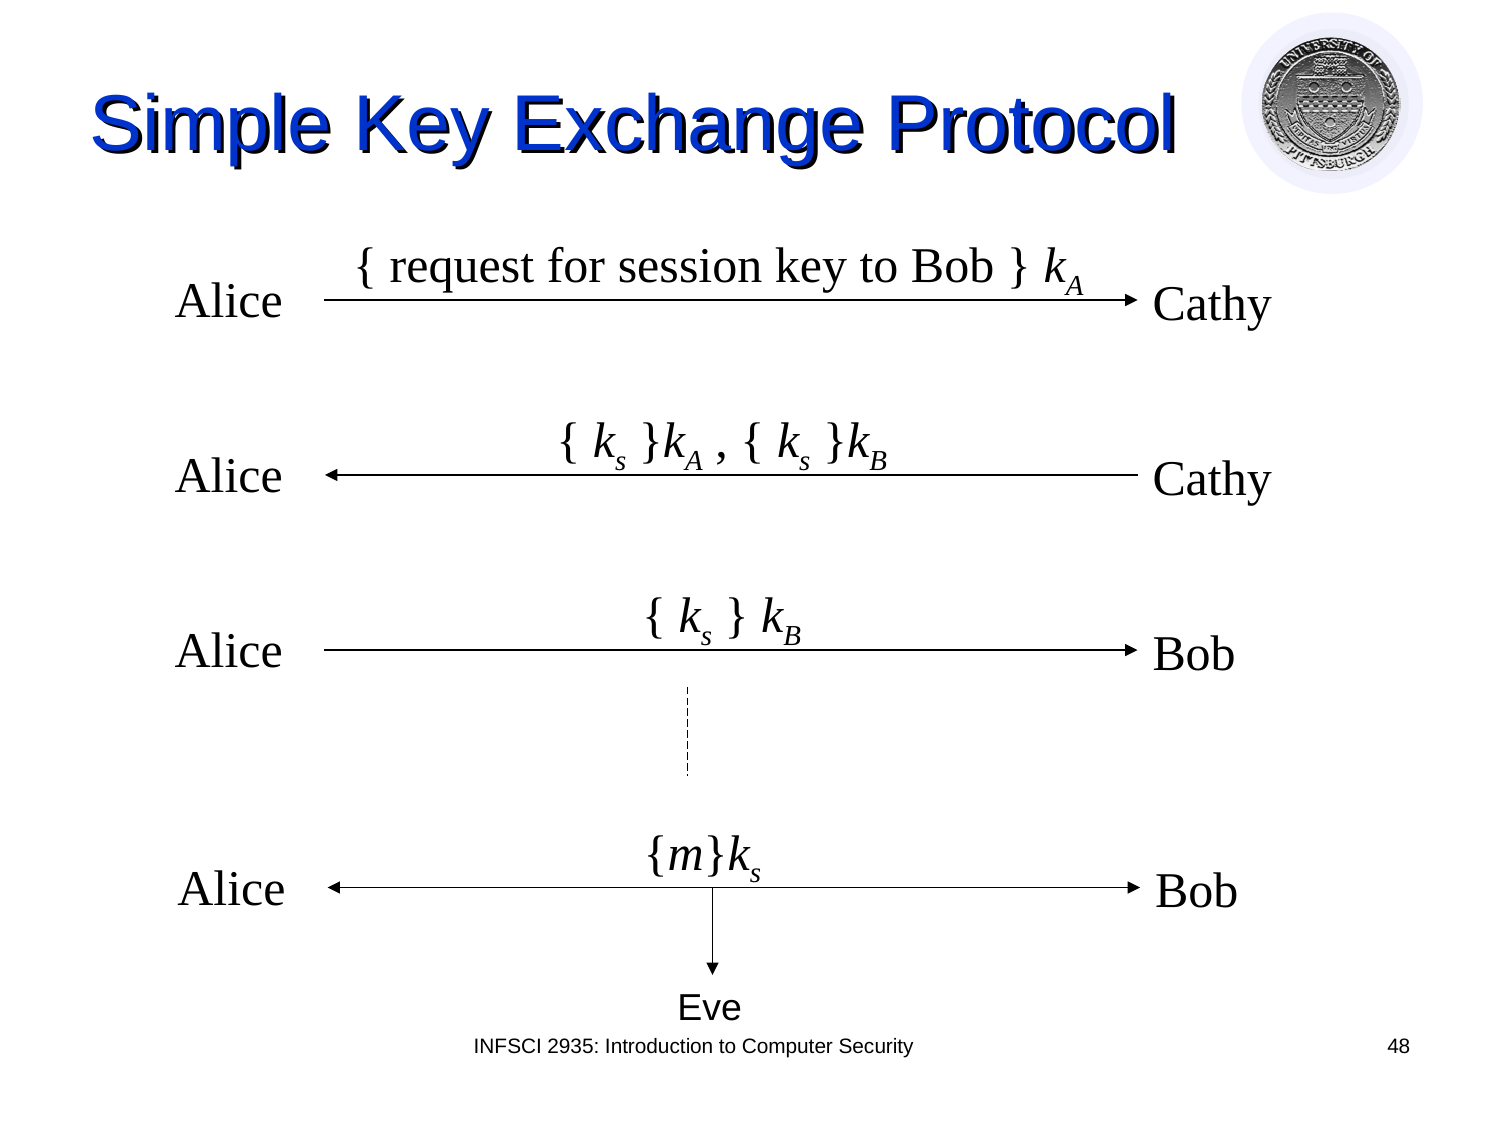

# Simple Key Exchange Protocol
{ request for session key to Bob } kA
Alice
Cathy
{ ks }kA , { ks }kB
Alice
Cathy
{ ks } kB
Alice
Bob
{m}ks
Alice
Bob
Eve
48